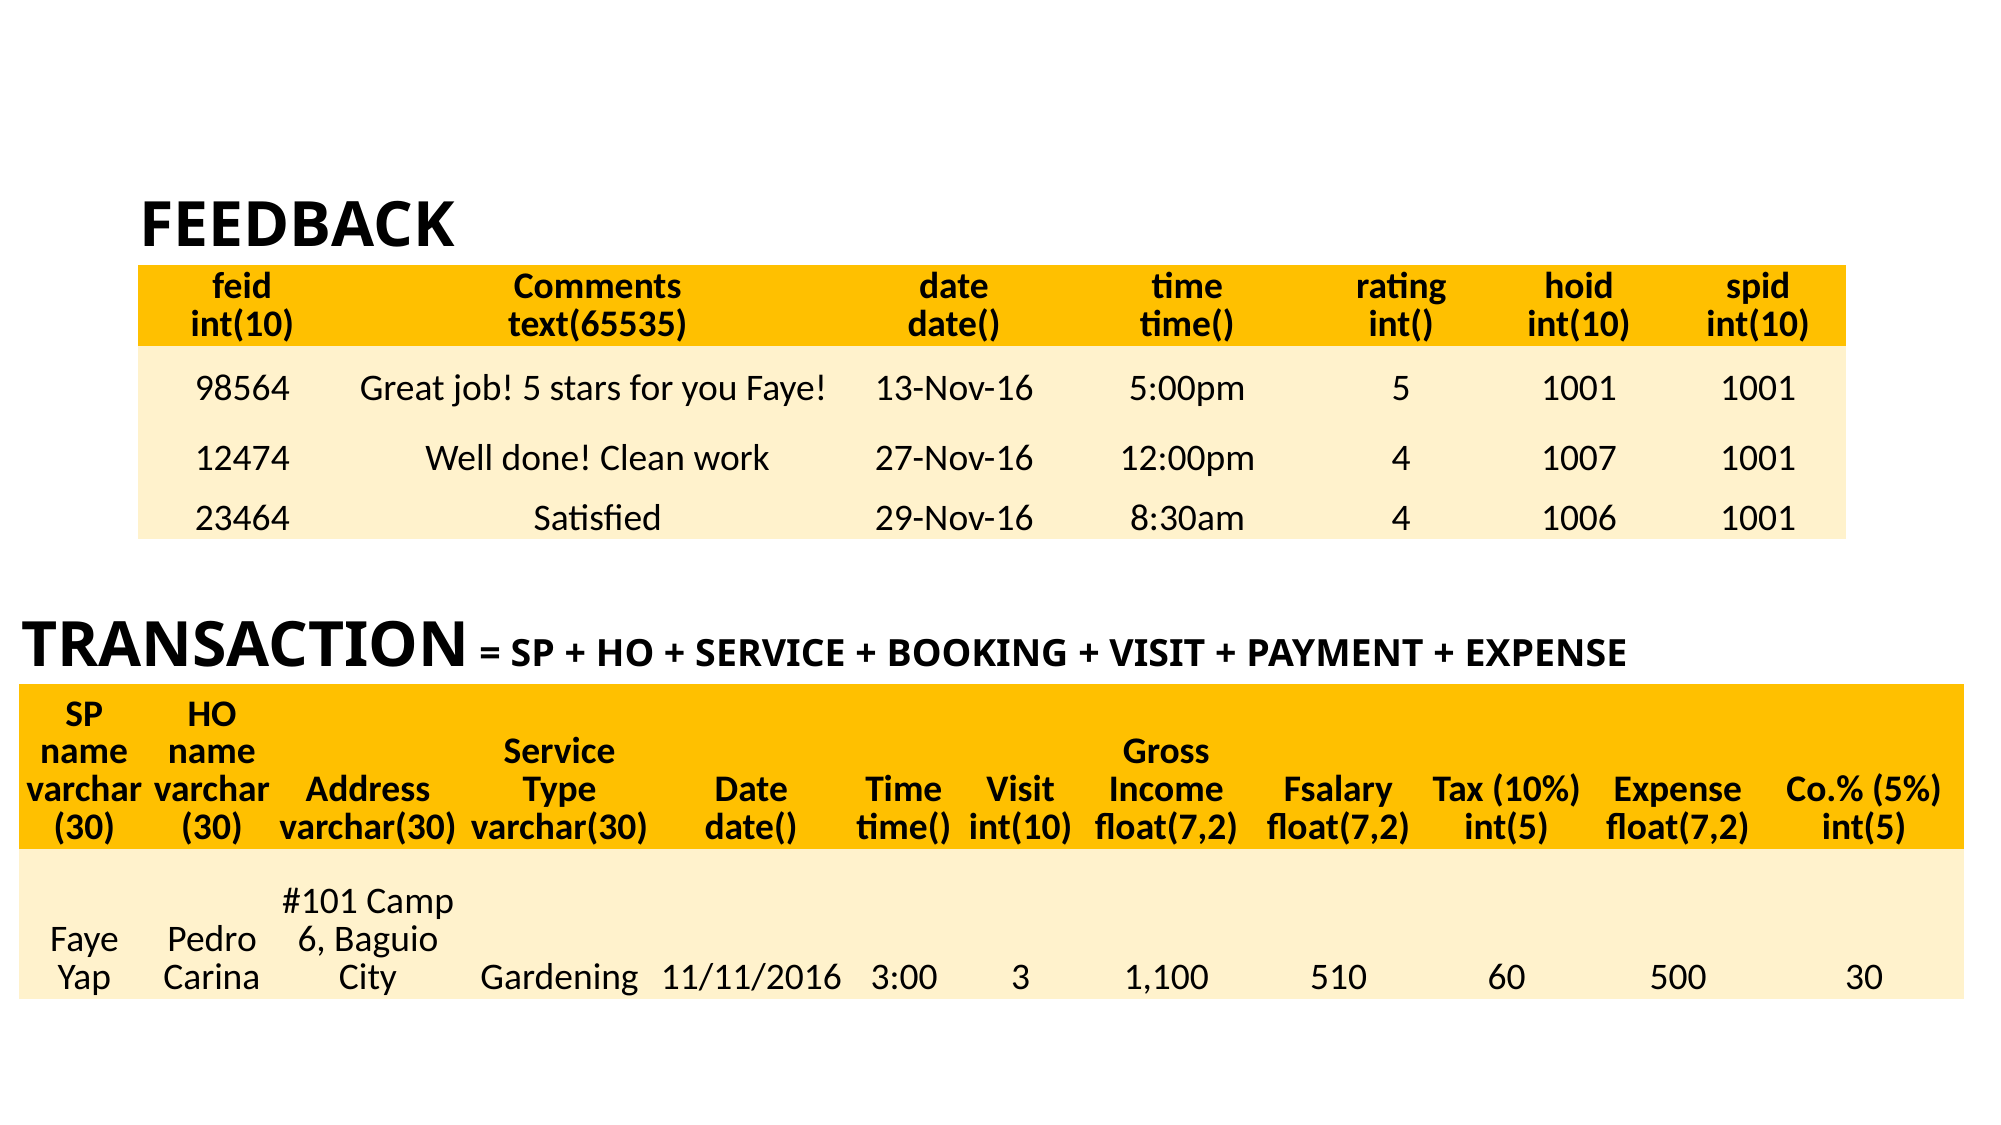

| FEEDBACK | | | | | | |
| --- | --- | --- | --- | --- | --- | --- |
| feid int(10) | Comments text(65535) | date date() | time time() | rating int() | hoid int(10) | spid int(10) |
| 98564 | Great job! 5 stars for you Faye! | 13-Nov-16 | 5:00pm | 5 | 1001 | 1001 |
| 12474 | Well done! Clean work | 27-Nov-16 | 12:00pm | 4 | 1007 | 1001 |
| 23464 | Satisfied | 29-Nov-16 | 8:30am | 4 | 1006 | 1001 |
| TRANSACTION = SP + HO + SERVICE + BOOKING + VISIT + PAYMENT + EXPENSE | | | | | | | | | | | |
| --- | --- | --- | --- | --- | --- | --- | --- | --- | --- | --- | --- |
| SP name varchar(30) | HO name varchar(30) | Address varchar(30) | Service Type varchar(30) | Date date() | Time time() | Visit int(10) | Gross Income float(7,2) | Fsalary float(7,2) | Tax (10%) int(5) | Expense float(7,2) | Co.% (5%) int(5) |
| Faye Yap | Pedro Carina | #101 Camp 6, Baguio City | Gardening | 11/11/2016 | 3:00 | 3 | 1,100 | 510 | 60 | 500 | 30 |